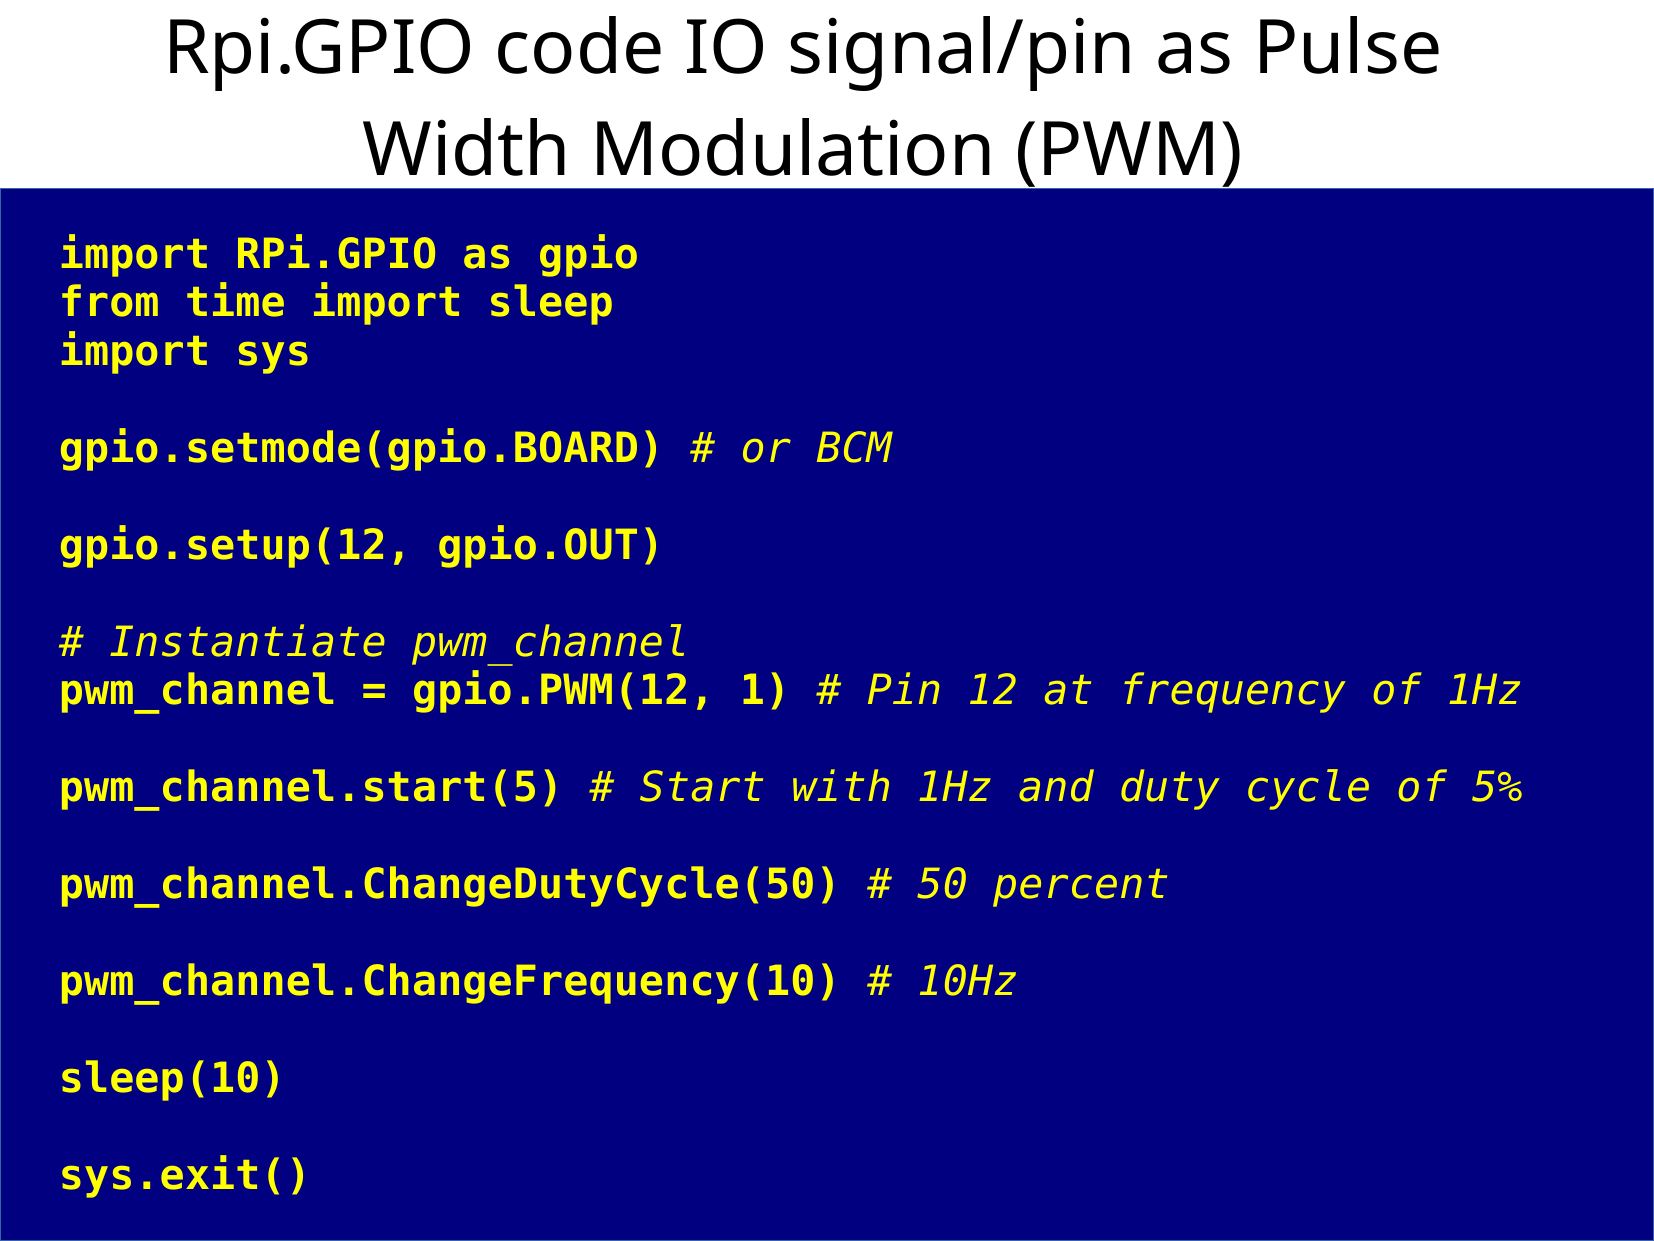

Rpi.GPIO code IO signal/pin as Pulse Width Modulation (PWM)
import RPi.GPIO as gpio
from time import sleep
import sys
gpio.setmode(gpio.BOARD) # or BCM
gpio.setup(12, gpio.OUT)
# Instantiate pwm_channel
pwm_channel = gpio.PWM(12, 1) # Pin 12 at frequency of 1Hz
pwm_channel.start(5) # Start with 1Hz and duty cycle of 5%
pwm_channel.ChangeDutyCycle(50) # 50 percent
pwm_channel.ChangeFrequency(10) # 10Hz
sleep(10)
sys.exit()
# lsusb